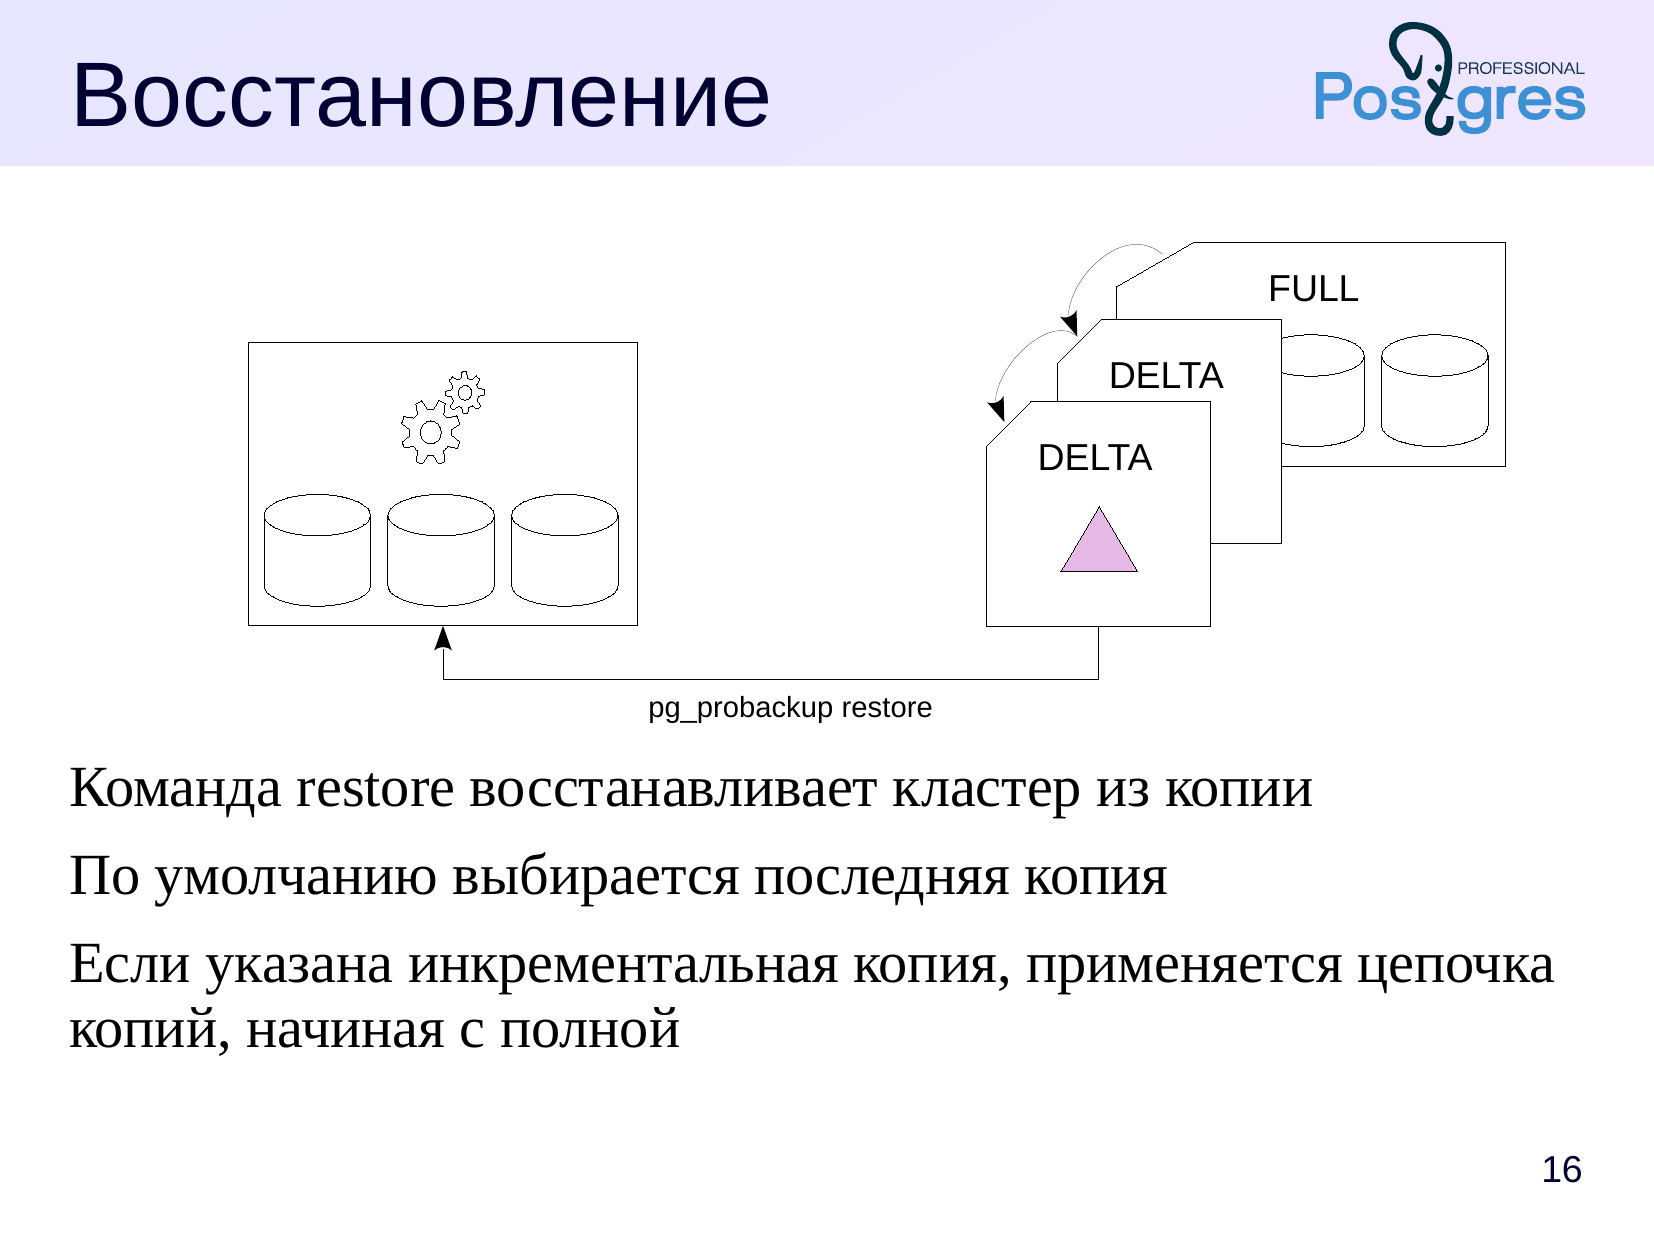

# Восстановление
FULL
DELTA
DELTA
pg_probackup restore
Команда restore восстанавливает кластер из копии
По умолчанию выбирается последняя копия
Если указана инкрементальная копия, применяется цепочка копий, начиная с полной